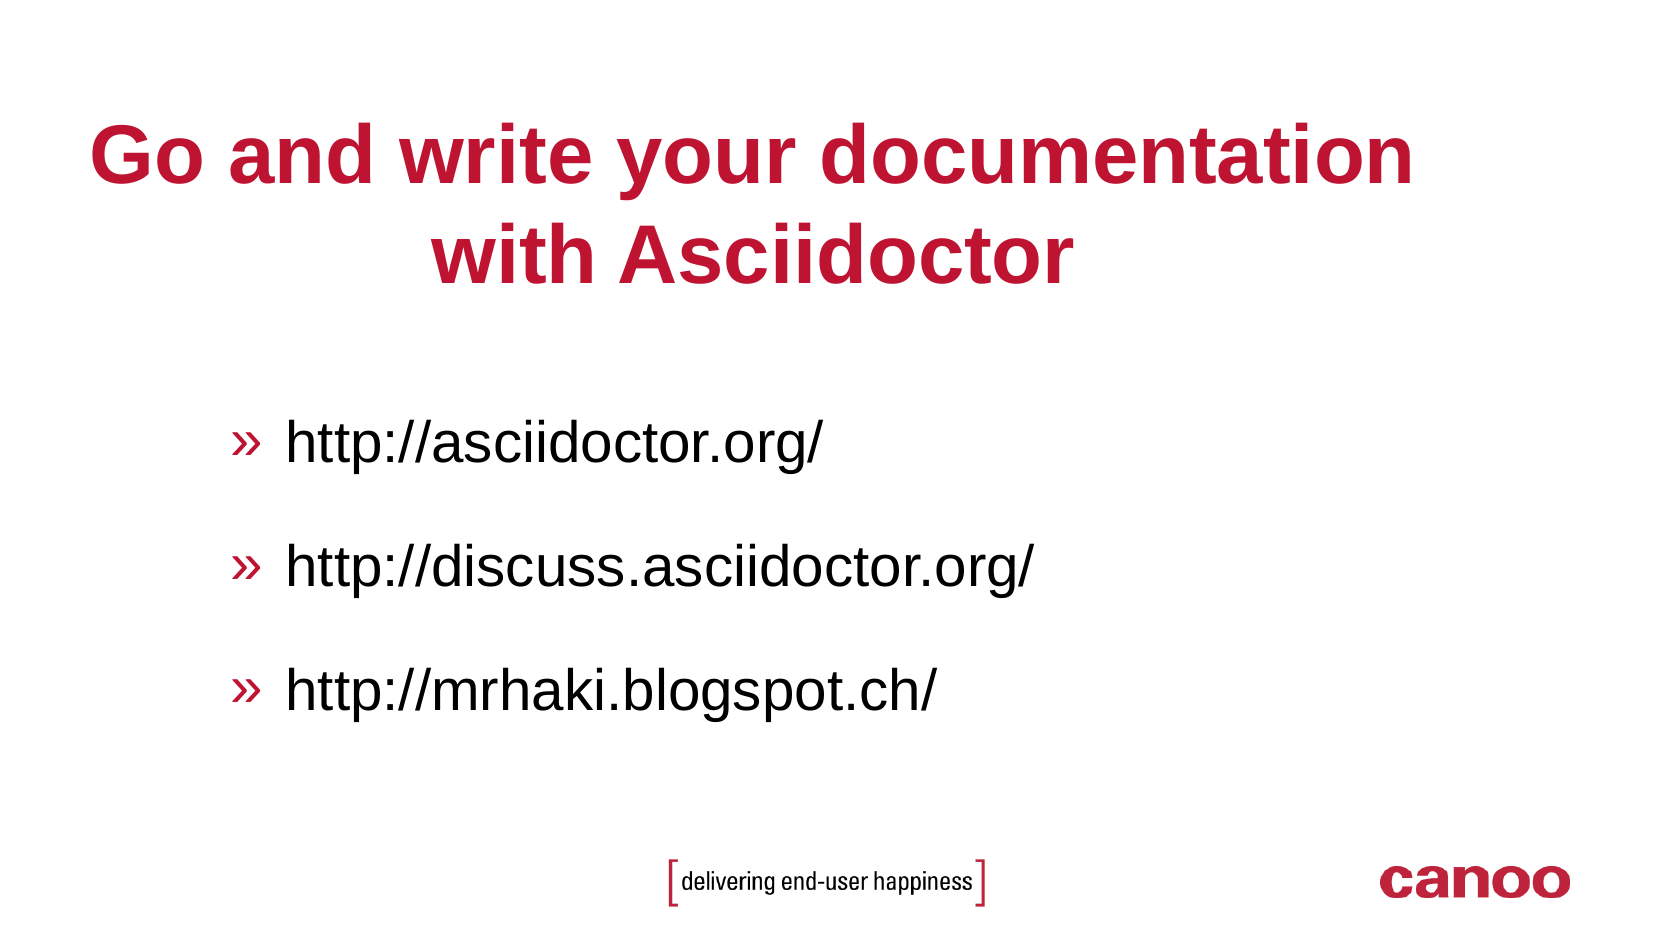

# Go and write your documentation with Asciidoctor
http://asciidoctor.org/
http://discuss.asciidoctor.org/
http://mrhaki.blogspot.ch/